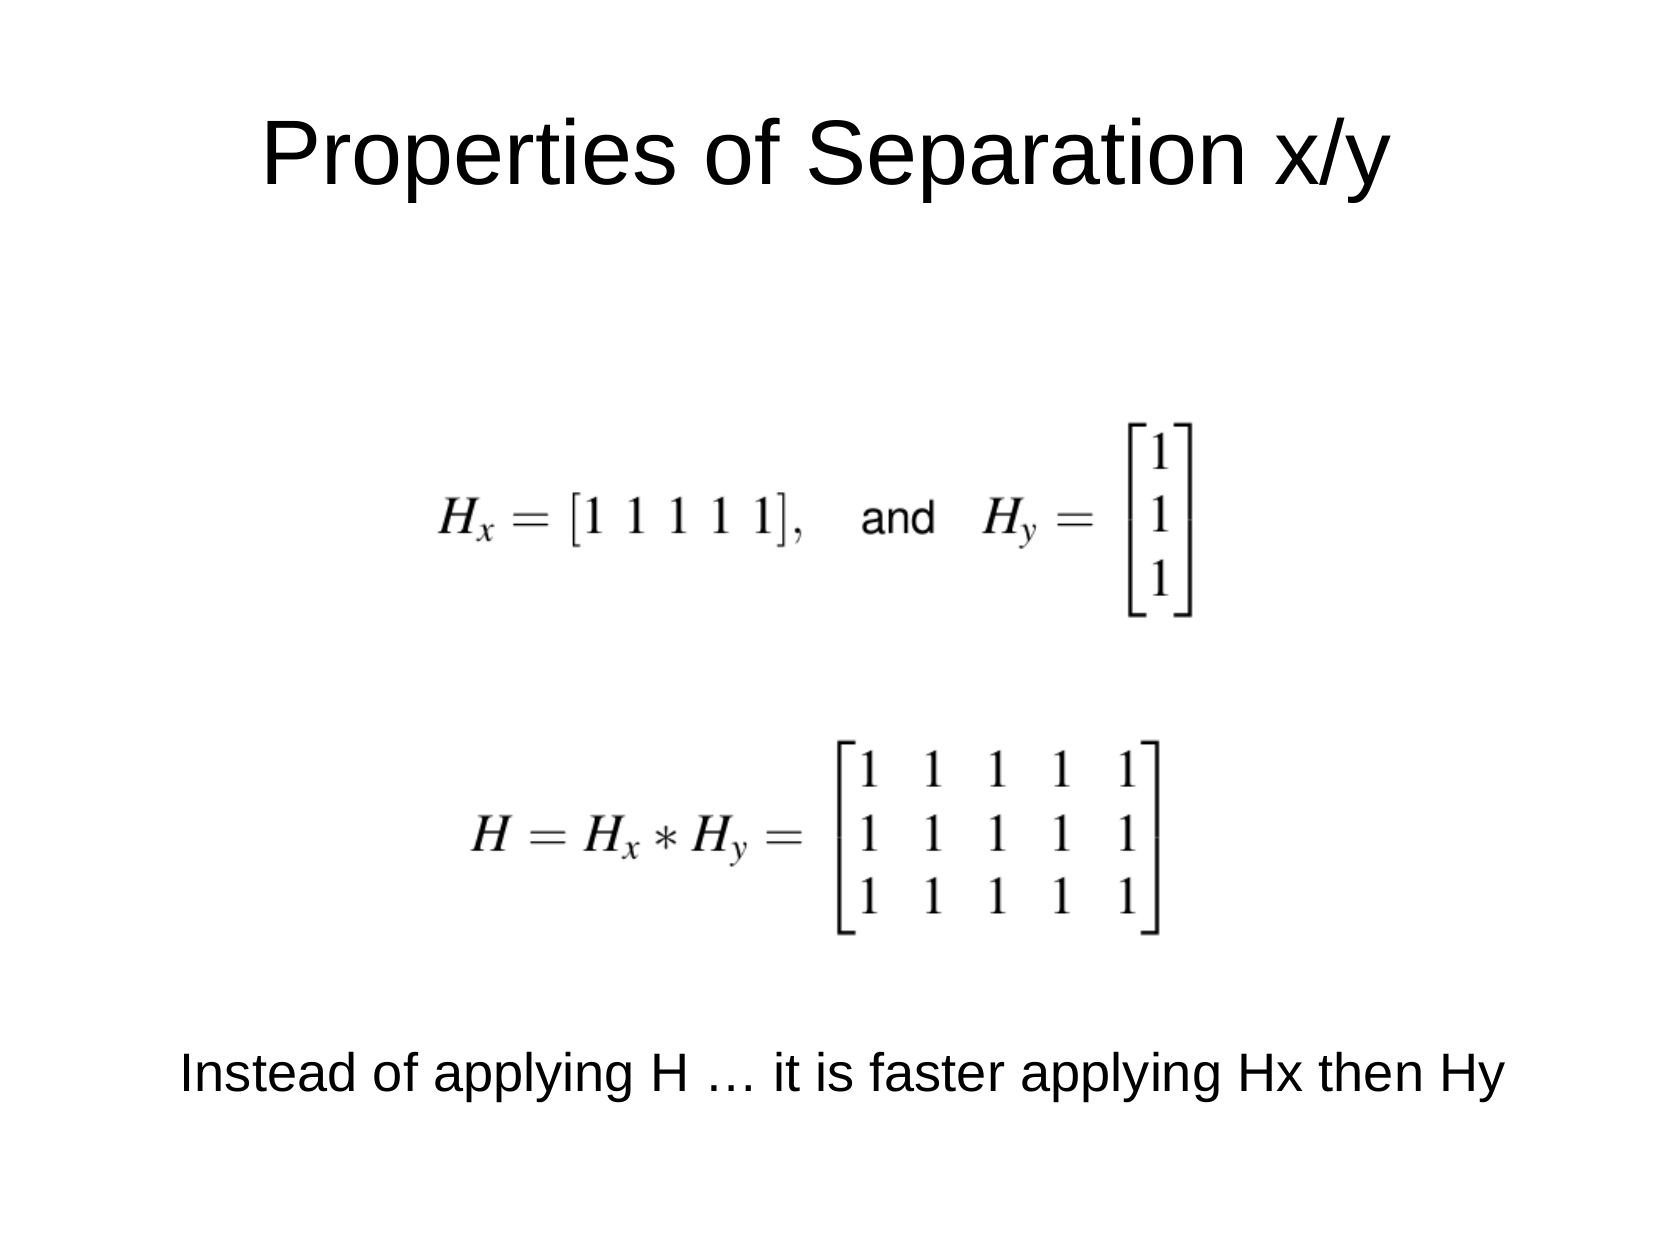

# Properties of Separation x/y
Instead of applying H … it is faster applying Hx then Hy